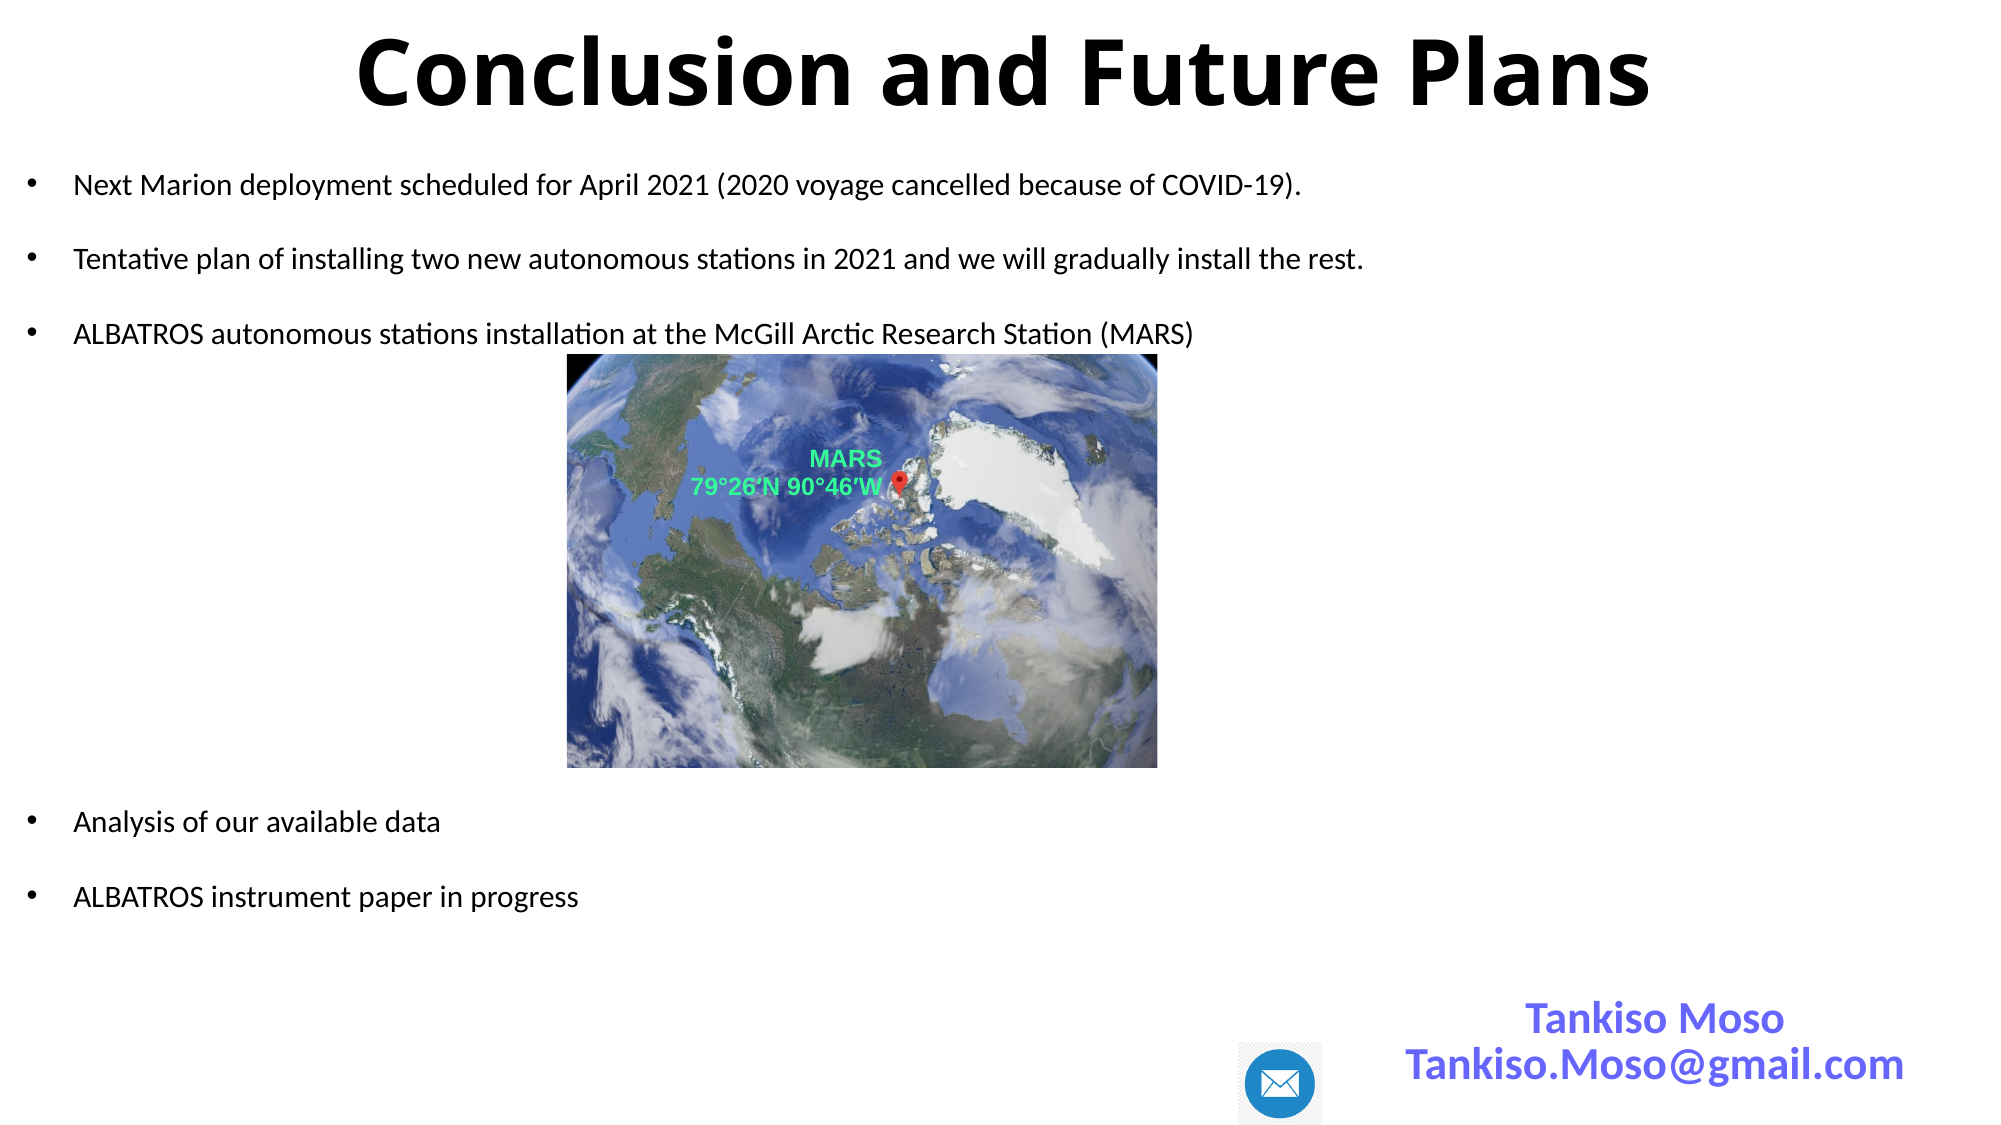

Conclusion and Future Plans
Next Marion deployment scheduled for April 2021 (2020 voyage cancelled because of COVID-19).
Tentative plan of installing two new autonomous stations in 2021 and we will gradually install the rest.
ALBATROS autonomous stations installation at the McGill Arctic Research Station (MARS)
Analysis of our available data
ALBATROS instrument paper in progress
MARS
79°26′N 90°46′W
Tankiso Moso
Tankiso.Moso@gmail.com